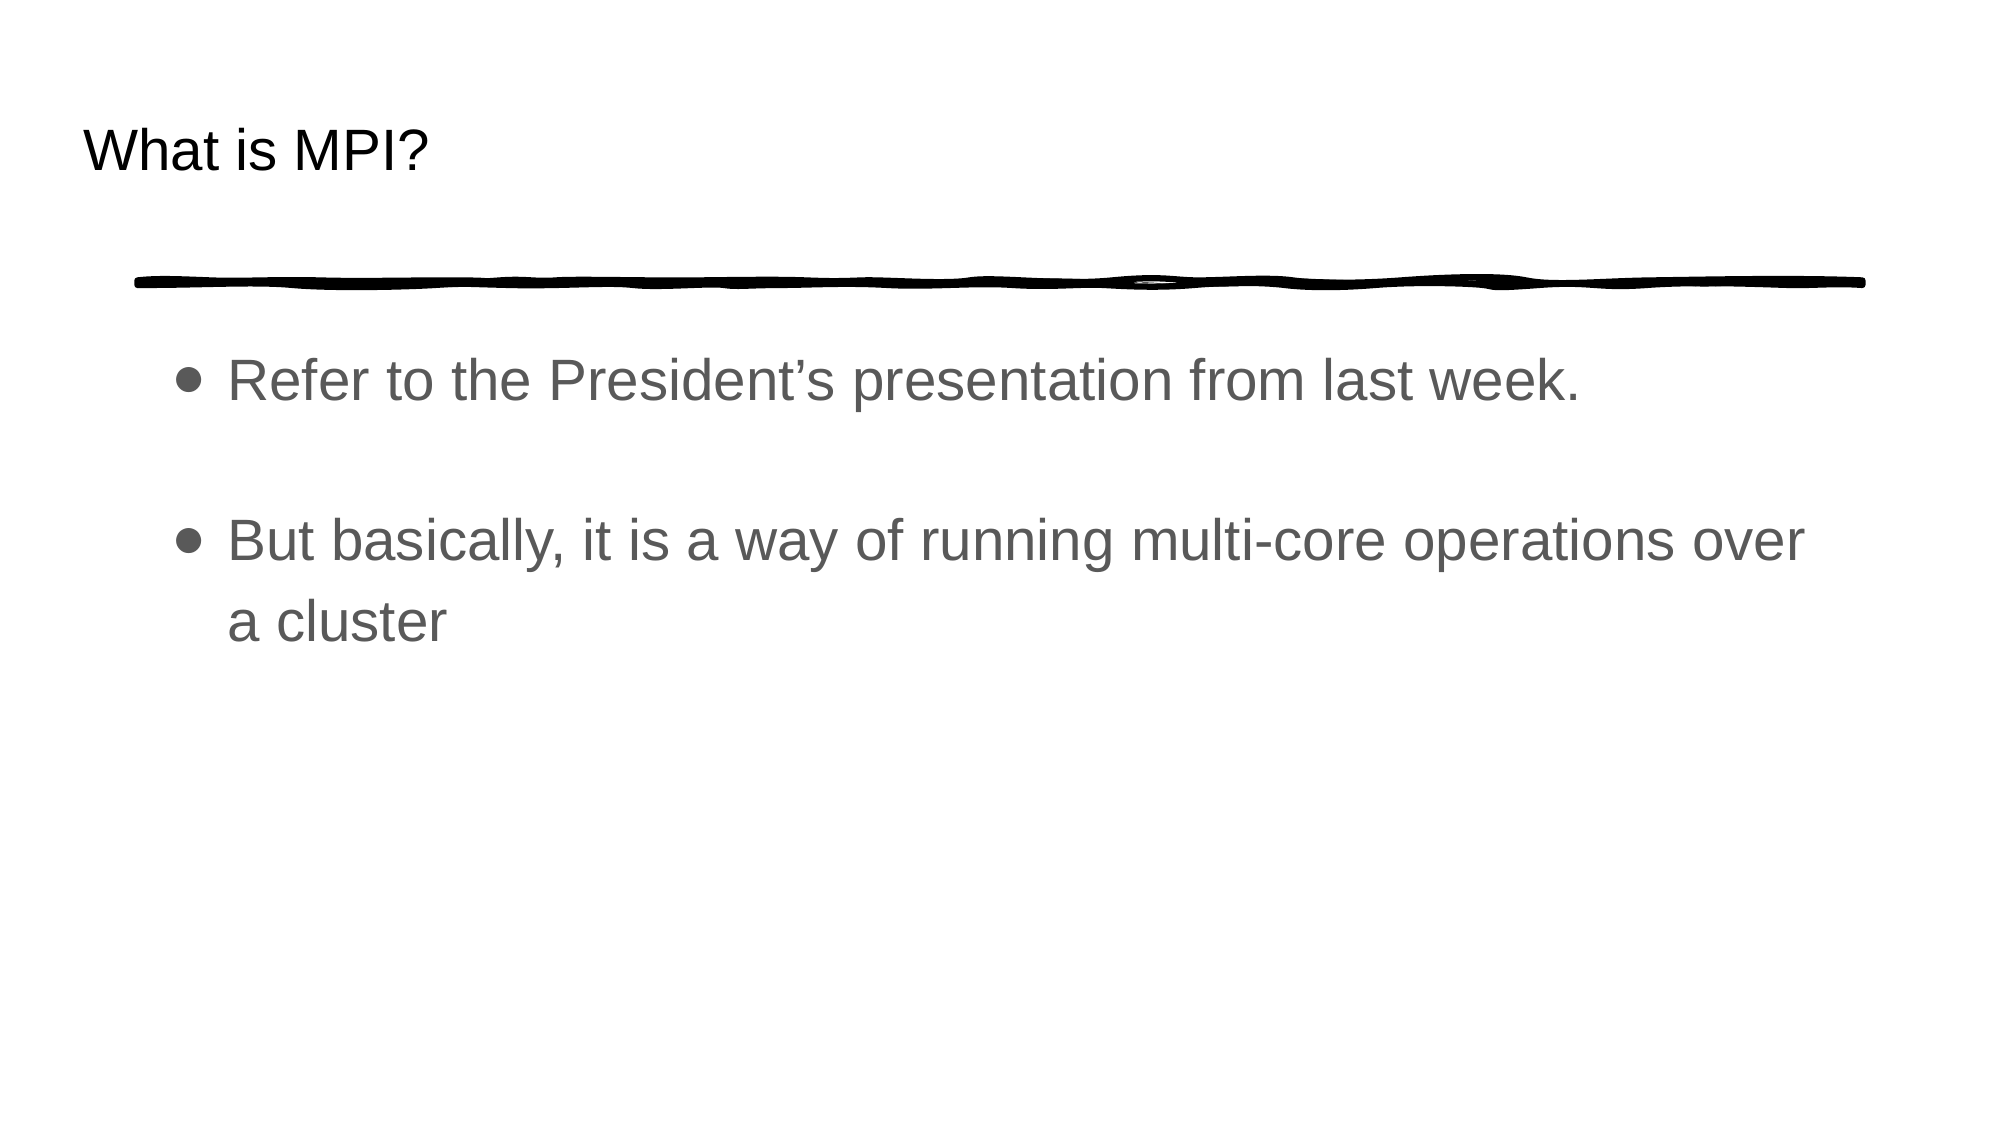

# What is MPI?
Refer to the President’s presentation from last week.
But basically, it is a way of running multi-core operations over a cluster